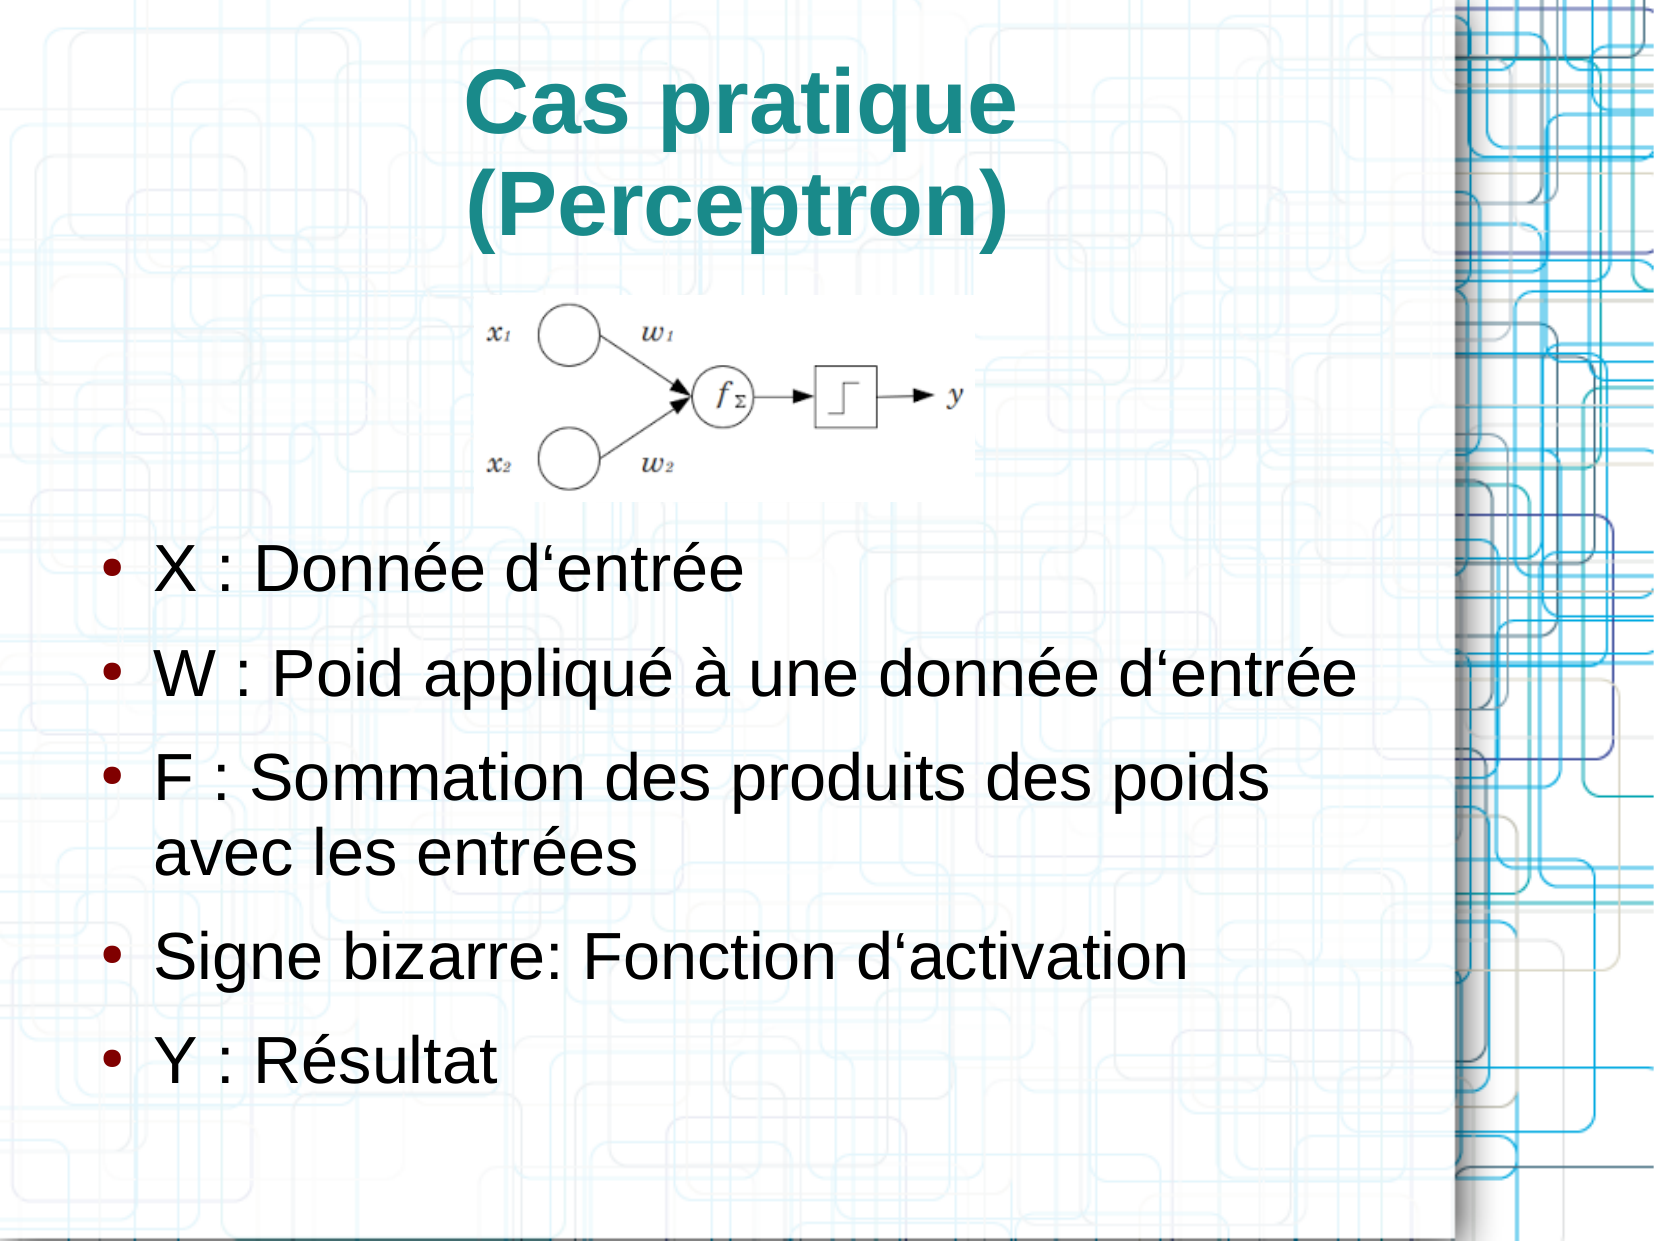

# Cas pratique (Perceptron)
X : Donnée d‘entrée
W : Poid appliqué à une donnée d‘entrée
F : Sommation des produits des poids avec les entrées
Signe bizarre: Fonction d‘activation
Y : Résultat